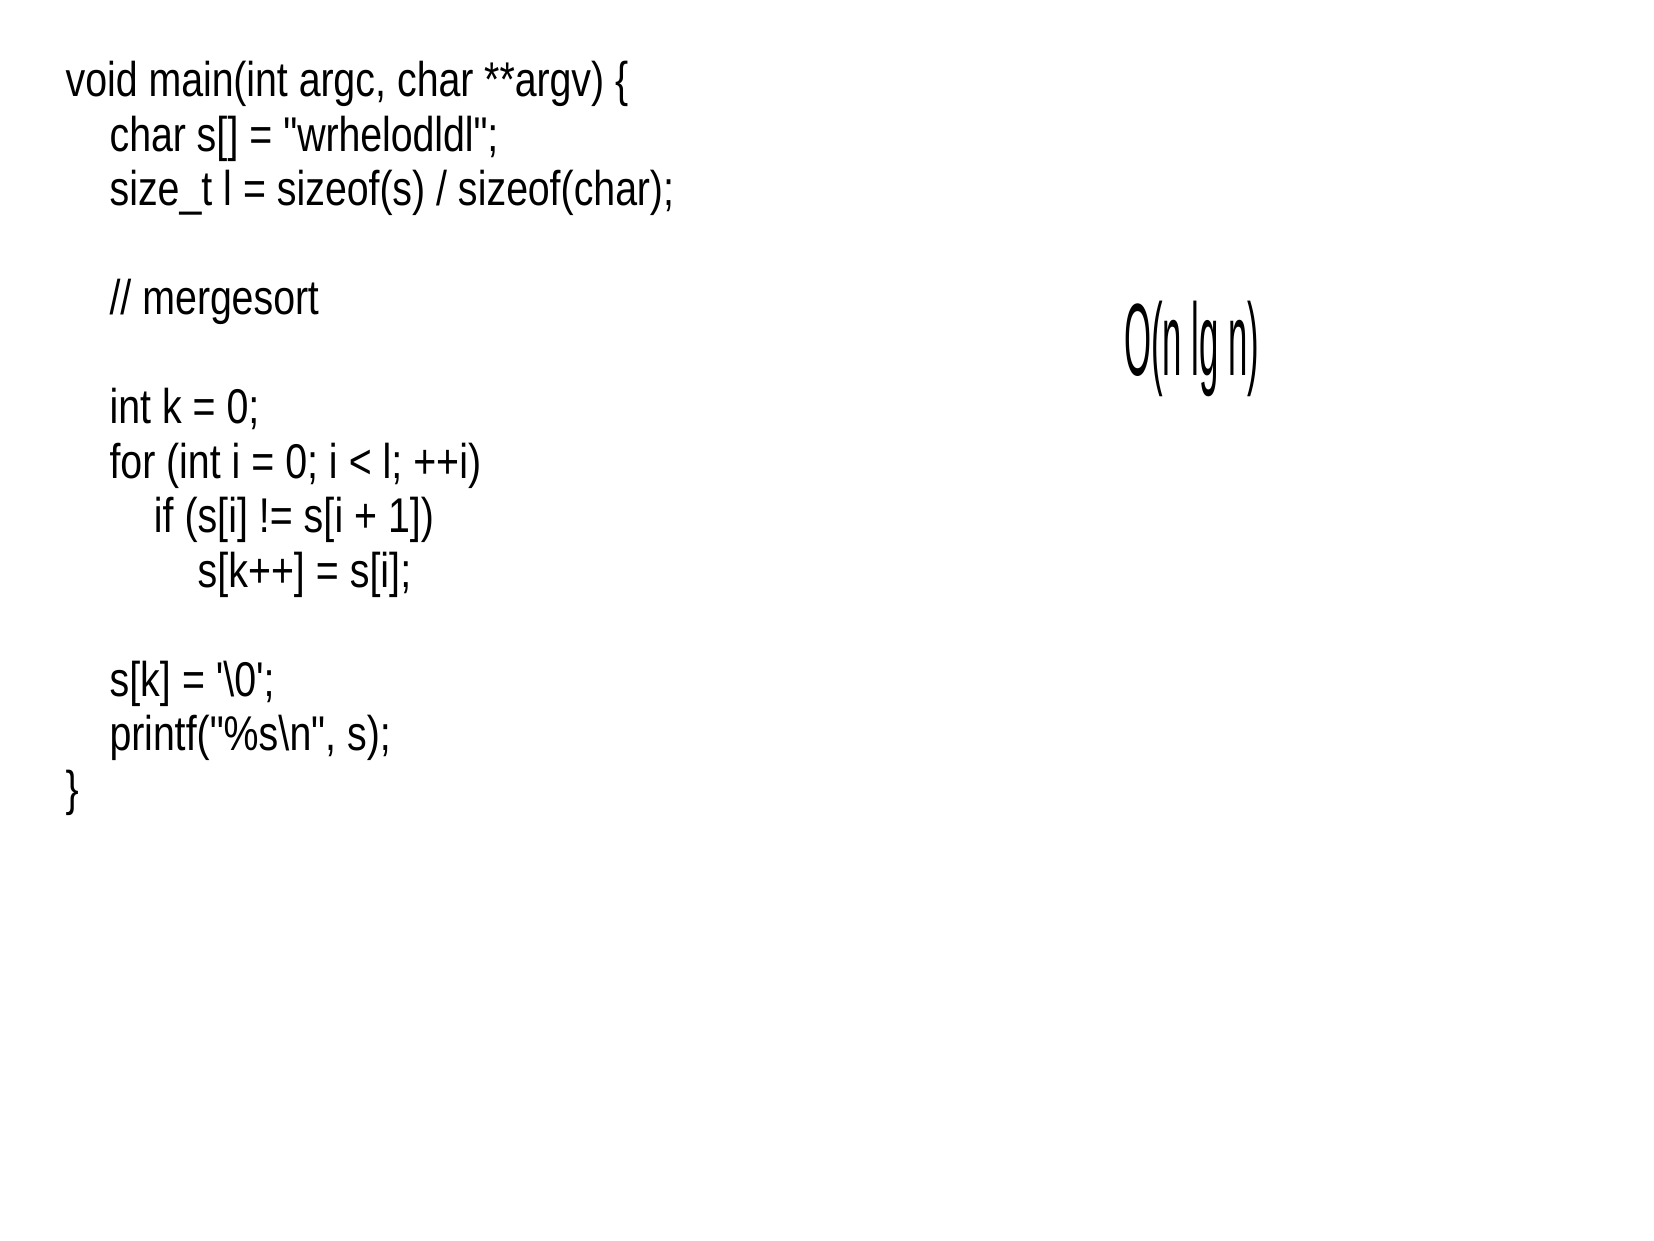

void main(int argc, char **argv) {
 char s[] = "wrhelodldl";
 size_t l = sizeof(s) / sizeof(char);
 // mergesort
 int k = 0;
 for (int i = 0; i < l; ++i)
 if (s[i] != s[i + 1])
 s[k++] = s[i];
 s[k] = '\0';
 printf("%s\n", s);
}
O(n lg n)